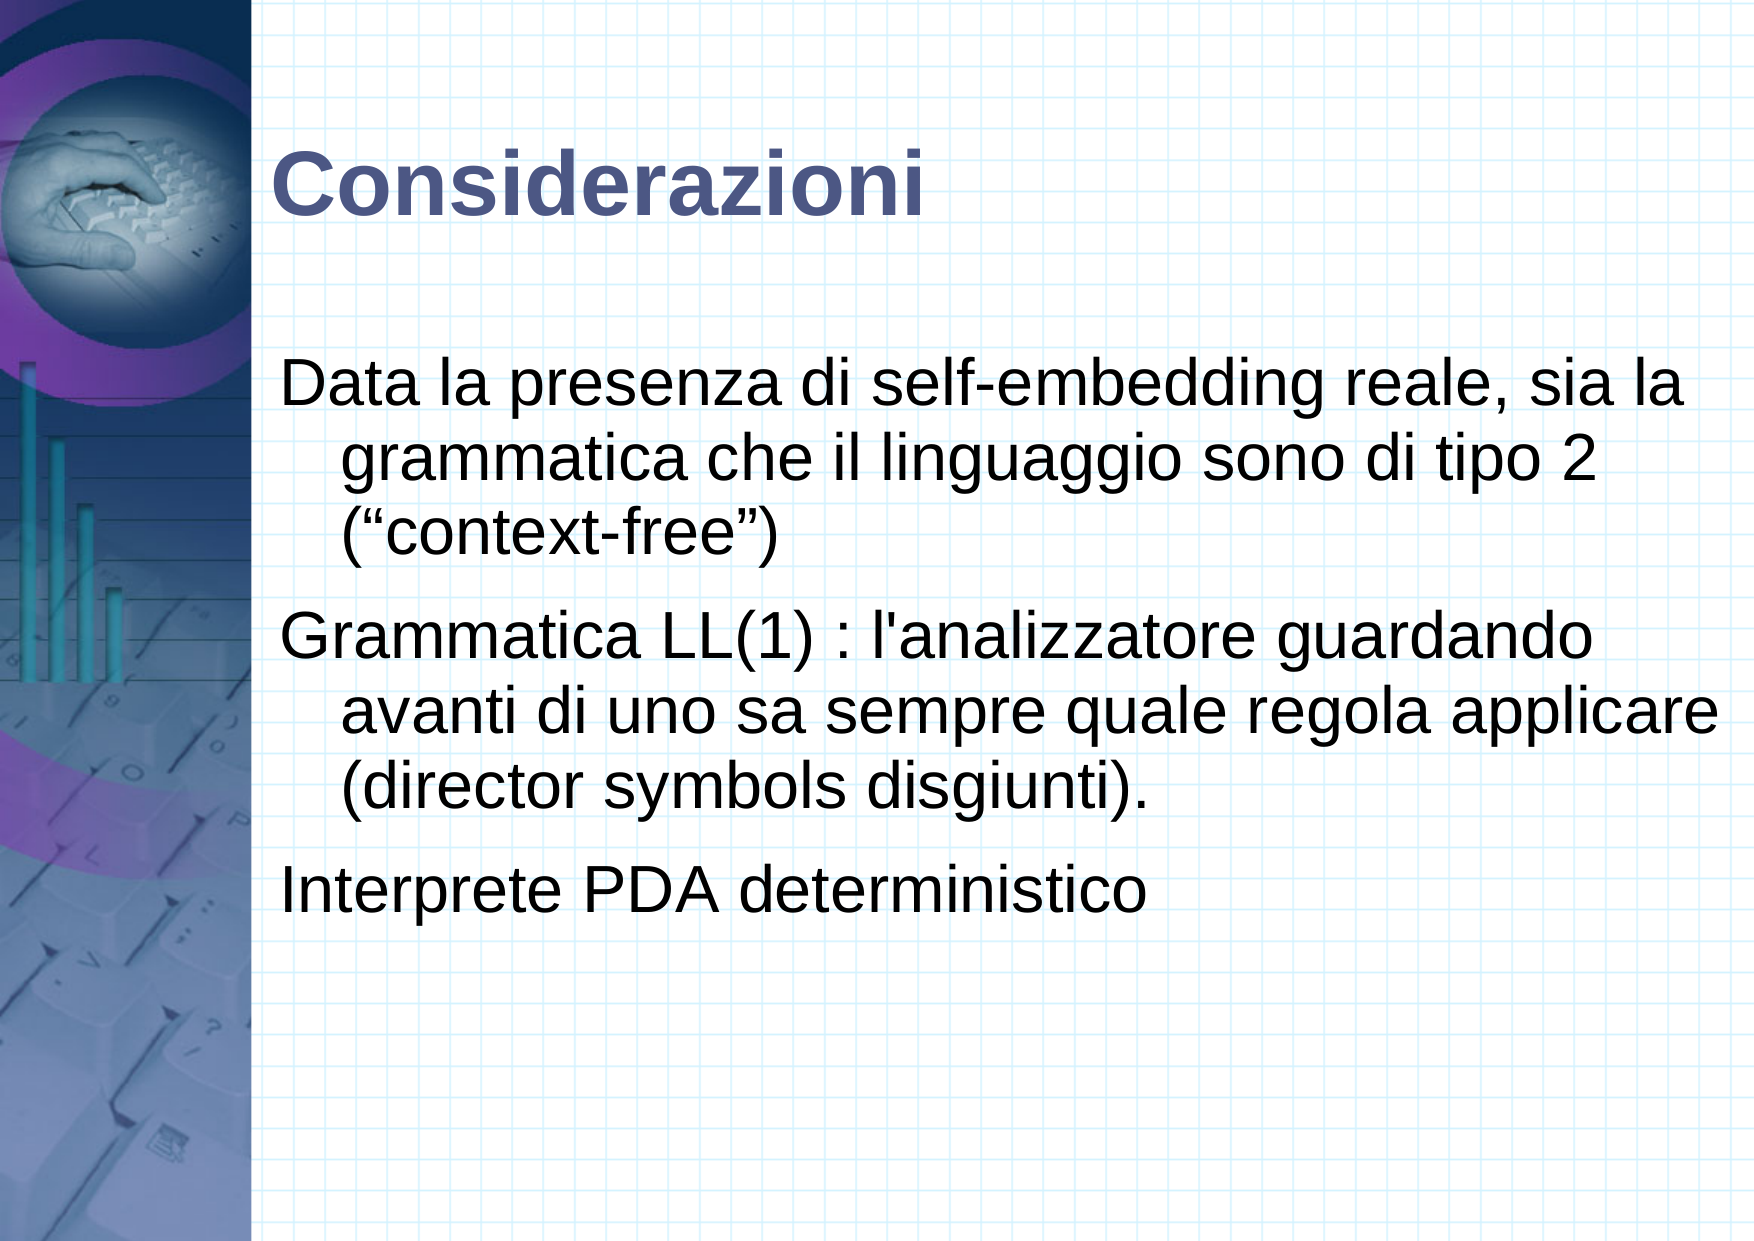

# Considerazioni
Data la presenza di self-embedding reale, sia la grammatica che il linguaggio sono di tipo 2 (“context-free”)
Grammatica LL(1) : l'analizzatore guardando avanti di uno sa sempre quale regola applicare (director symbols disgiunti).
Interprete PDA deterministico